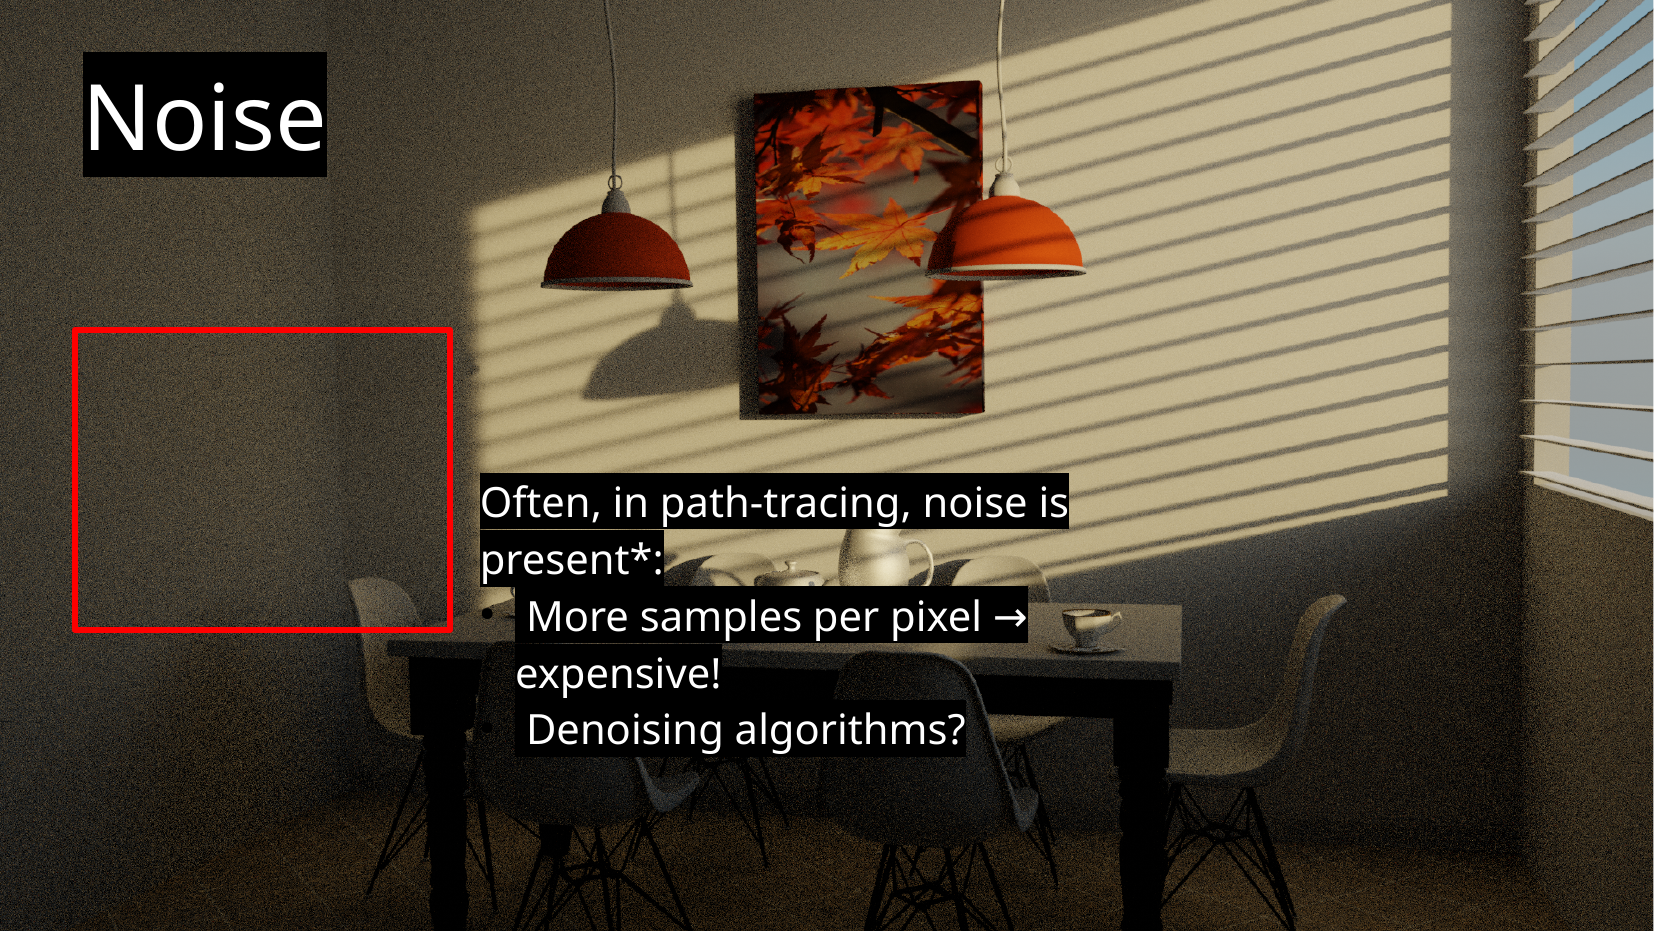

# Noise
Often, in path-tracing, noise is present*:
 More samples per pixel → expensive!
 Denoising algorithms?
26